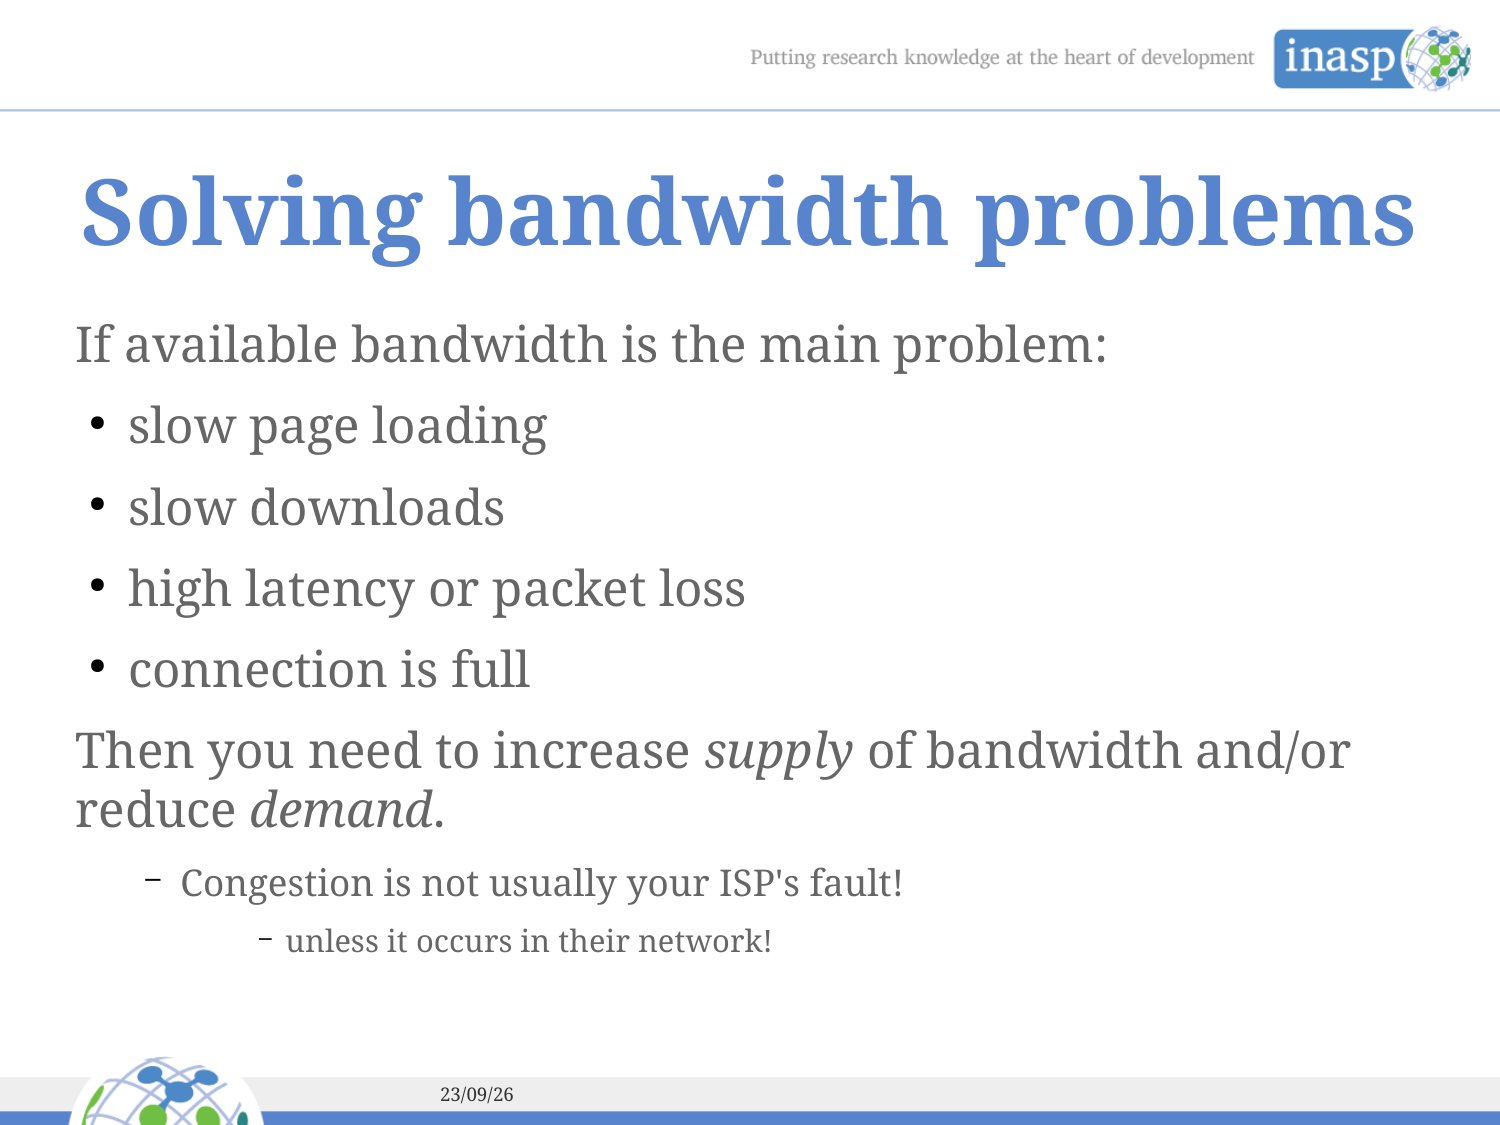

# Solving bandwidth problems
If available bandwidth is the main problem:
slow page loading
slow downloads
high latency or packet loss
connection is full
Then you need to increase supply of bandwidth and/or reduce demand.
Congestion is not usually your ISP's fault!
unless it occurs in their network!